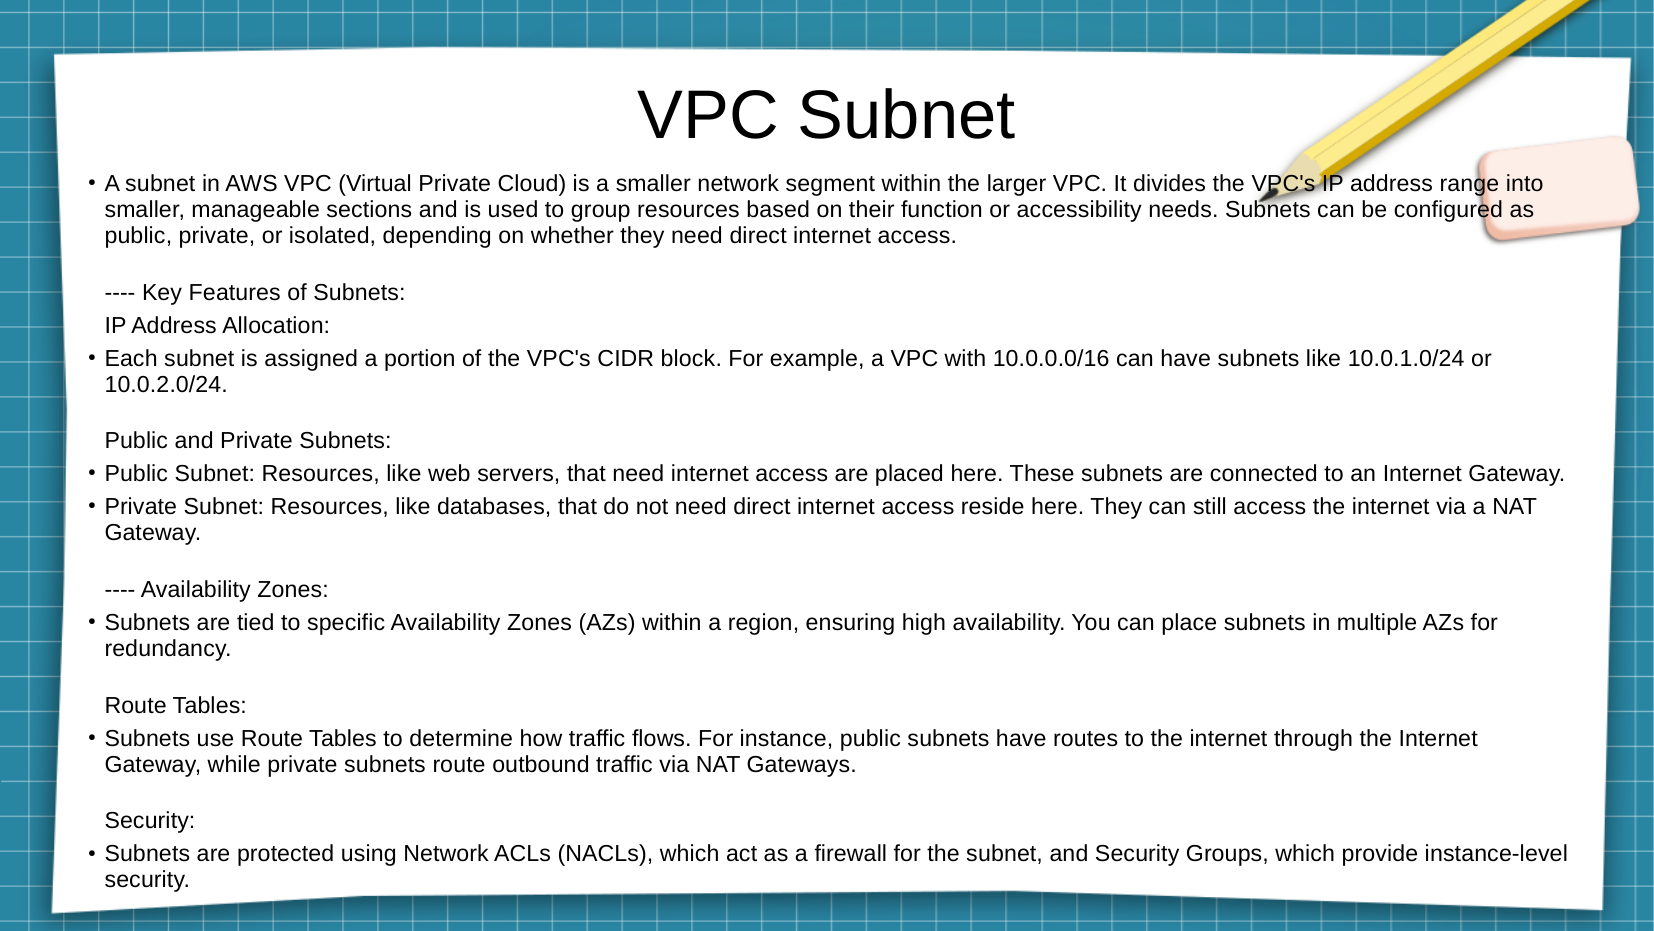

# VPC Subnet
A subnet in AWS VPC (Virtual Private Cloud) is a smaller network segment within the larger VPC. It divides the VPC's IP address range into smaller, manageable sections and is used to group resources based on their function or accessibility needs. Subnets can be configured as public, private, or isolated, depending on whether they need direct internet access.
---- Key Features of Subnets:
IP Address Allocation:
Each subnet is assigned a portion of the VPC's CIDR block. For example, a VPC with 10.0.0.0/16 can have subnets like 10.0.1.0/24 or 10.0.2.0/24.
Public and Private Subnets:
Public Subnet: Resources, like web servers, that need internet access are placed here. These subnets are connected to an Internet Gateway.
Private Subnet: Resources, like databases, that do not need direct internet access reside here. They can still access the internet via a NAT Gateway.
---- Availability Zones:
Subnets are tied to specific Availability Zones (AZs) within a region, ensuring high availability. You can place subnets in multiple AZs for redundancy.
Route Tables:
Subnets use Route Tables to determine how traffic flows. For instance, public subnets have routes to the internet through the Internet Gateway, while private subnets route outbound traffic via NAT Gateways.
Security:
Subnets are protected using Network ACLs (NACLs), which act as a firewall for the subnet, and Security Groups, which provide instance-level security.